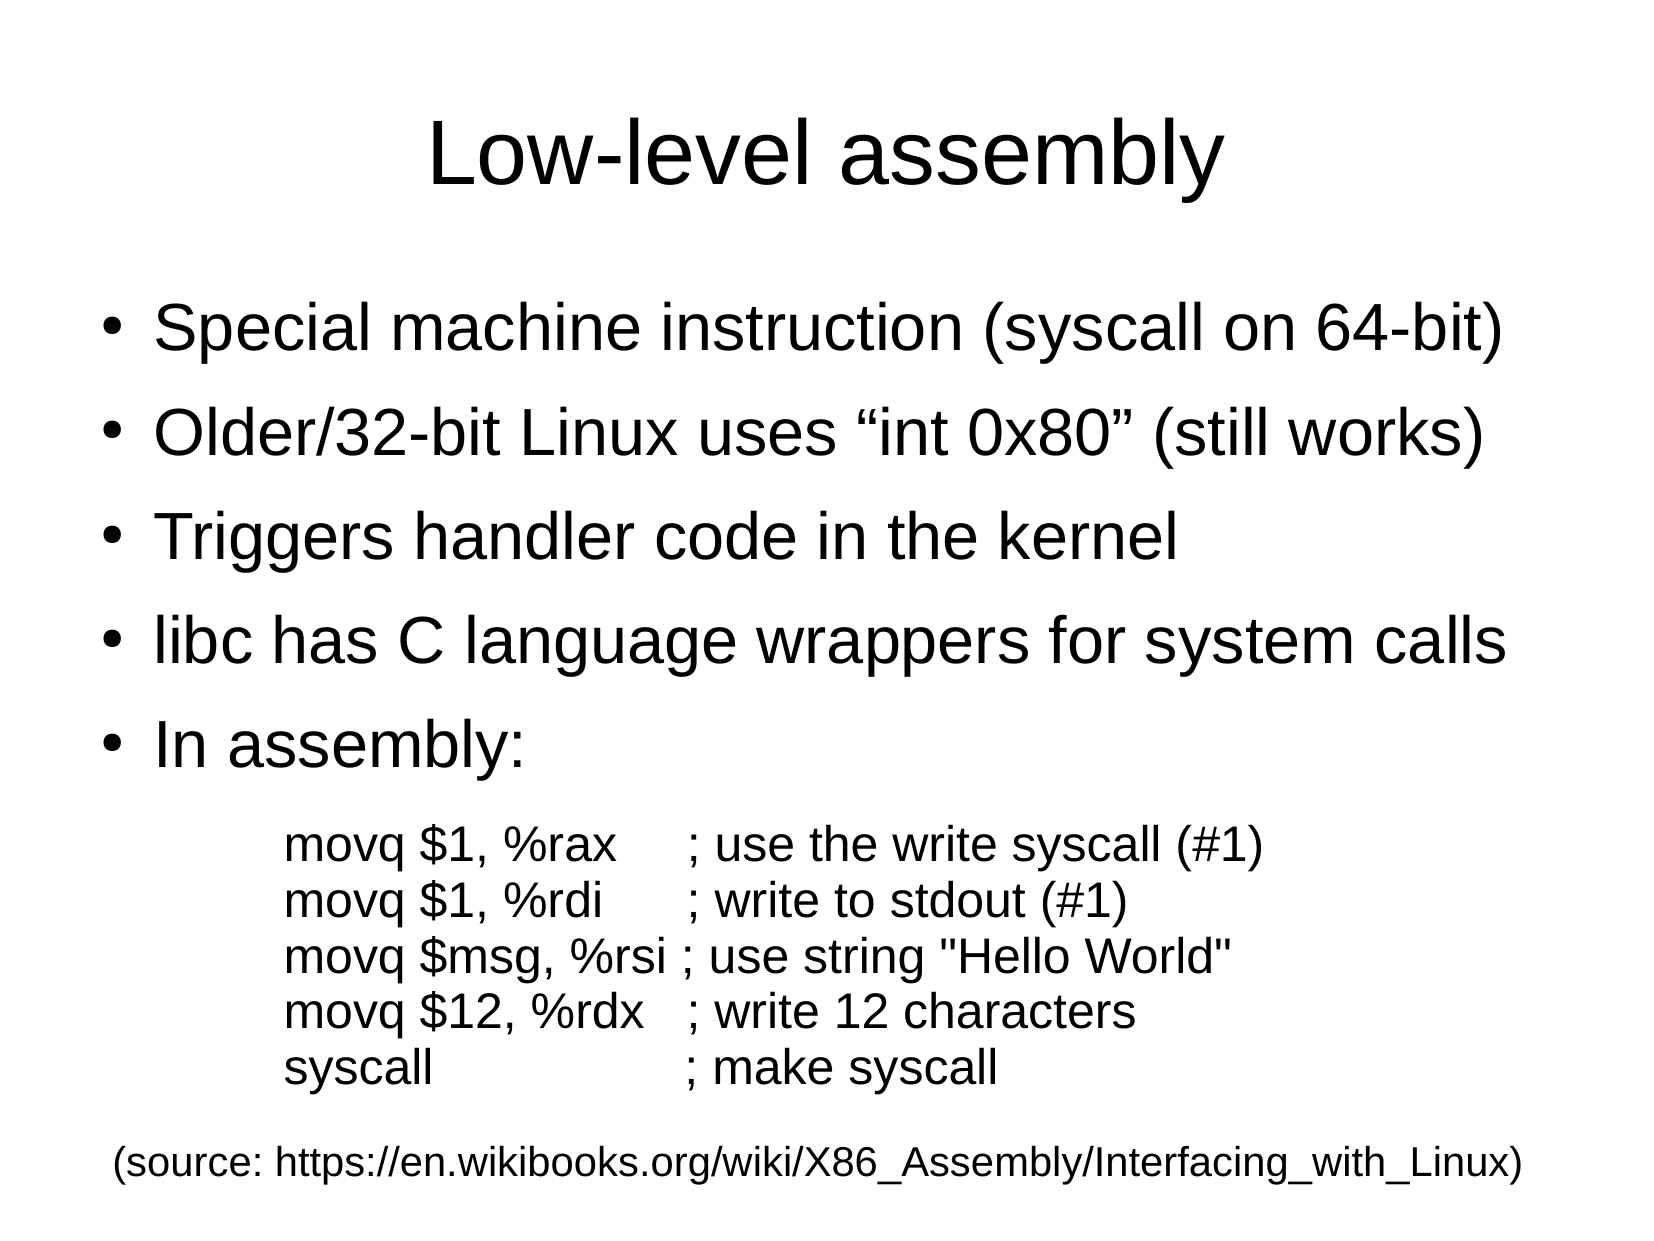

# Low-level assembly
Special machine instruction (syscall on 64-bit)
Older/32-bit Linux uses “int 0x80” (still works)
Triggers handler code in the kernel
libc has C language wrappers for system calls
In assembly:
 movq $1, %rax ; use the write syscall (#1)
 movq $1, %rdi ; write to stdout (#1)
 movq $msg, %rsi ; use string "Hello World"
 movq $12, %rdx ; write 12 characters
 syscall ; make syscall
(source: https://en.wikibooks.org/wiki/X86_Assembly/Interfacing_with_Linux)